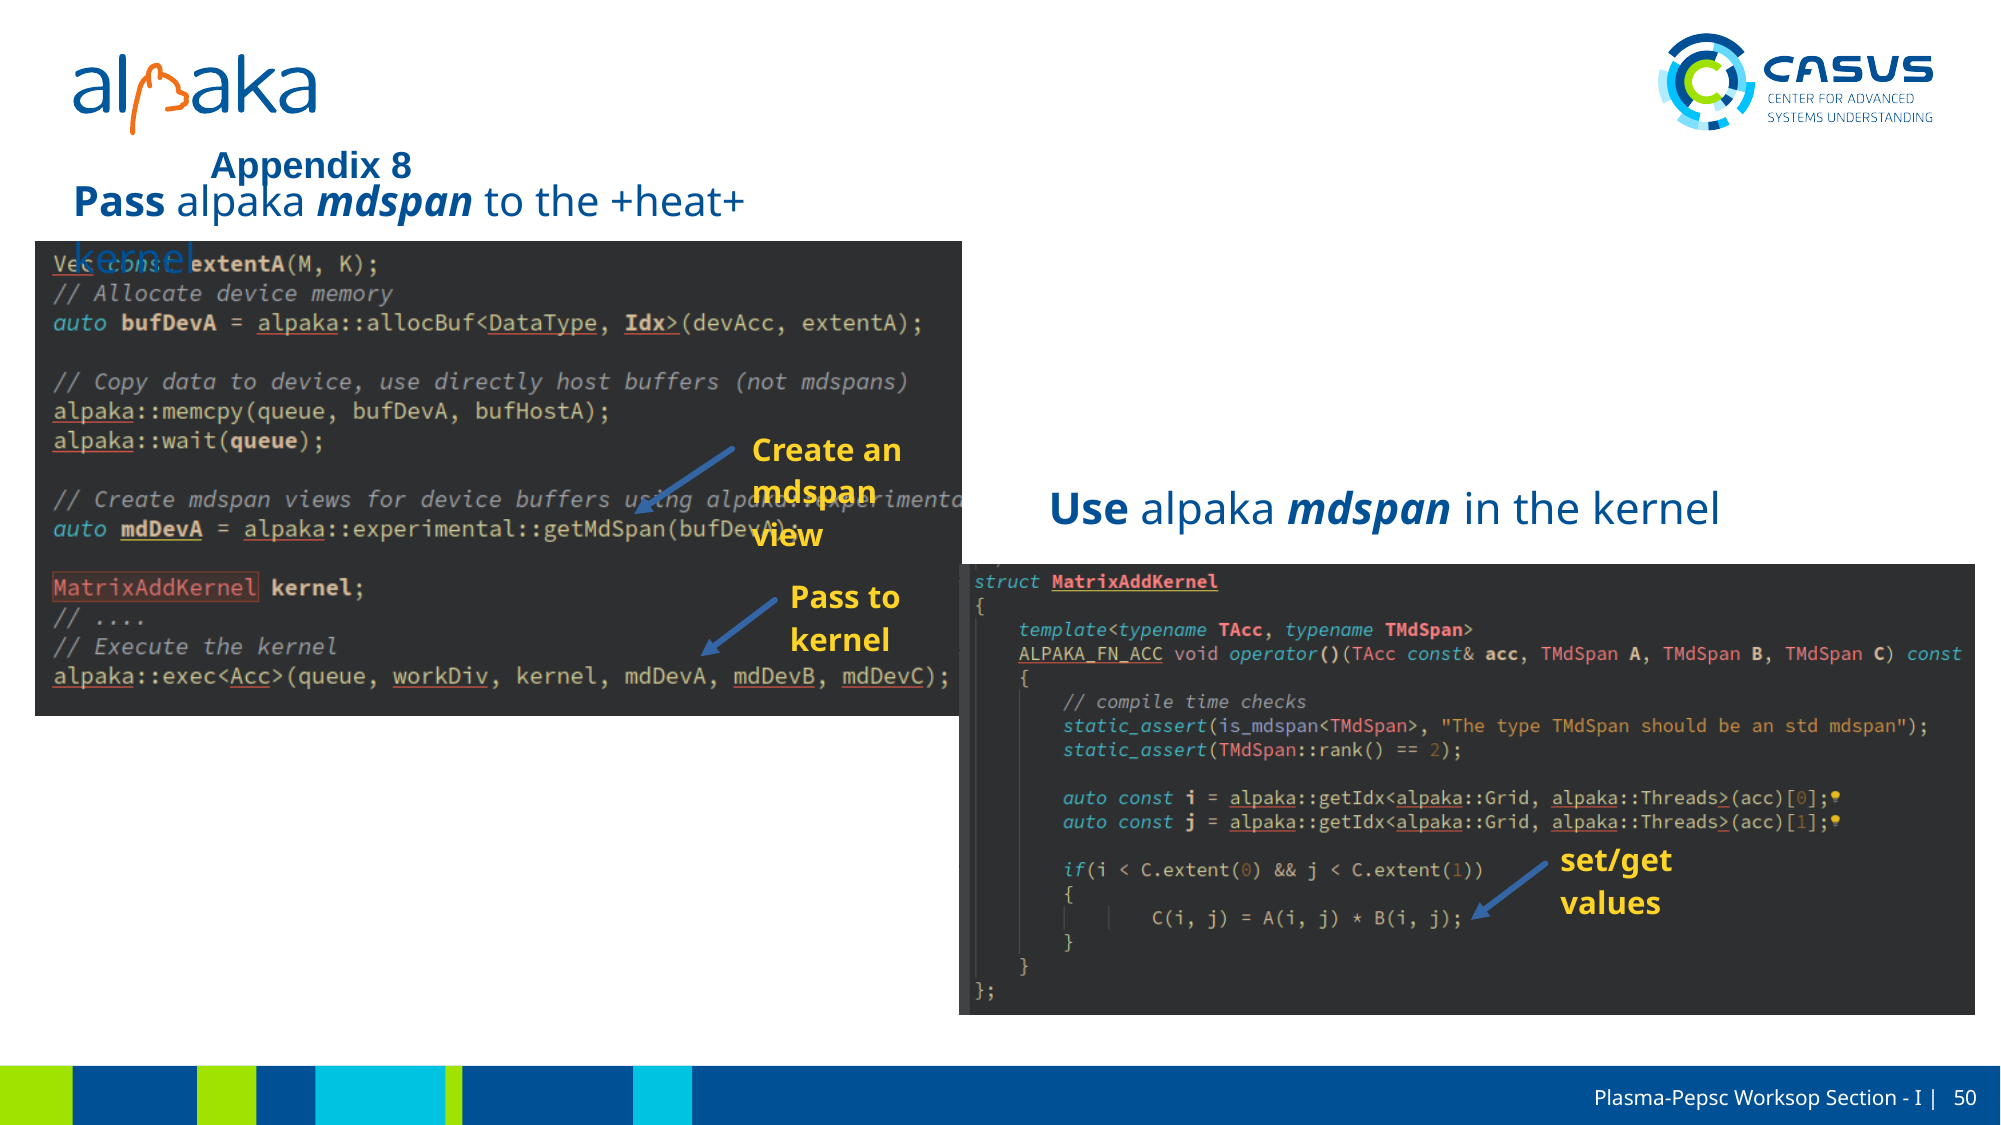

#
Appendix 8
Pass alpaka mdspan to the +heat+ kernel
Create an mdspan view
Use alpaka mdspan in the kernel
Pass to kernel
set/get values
Plasma-Pepsc Worksop Section - I
50